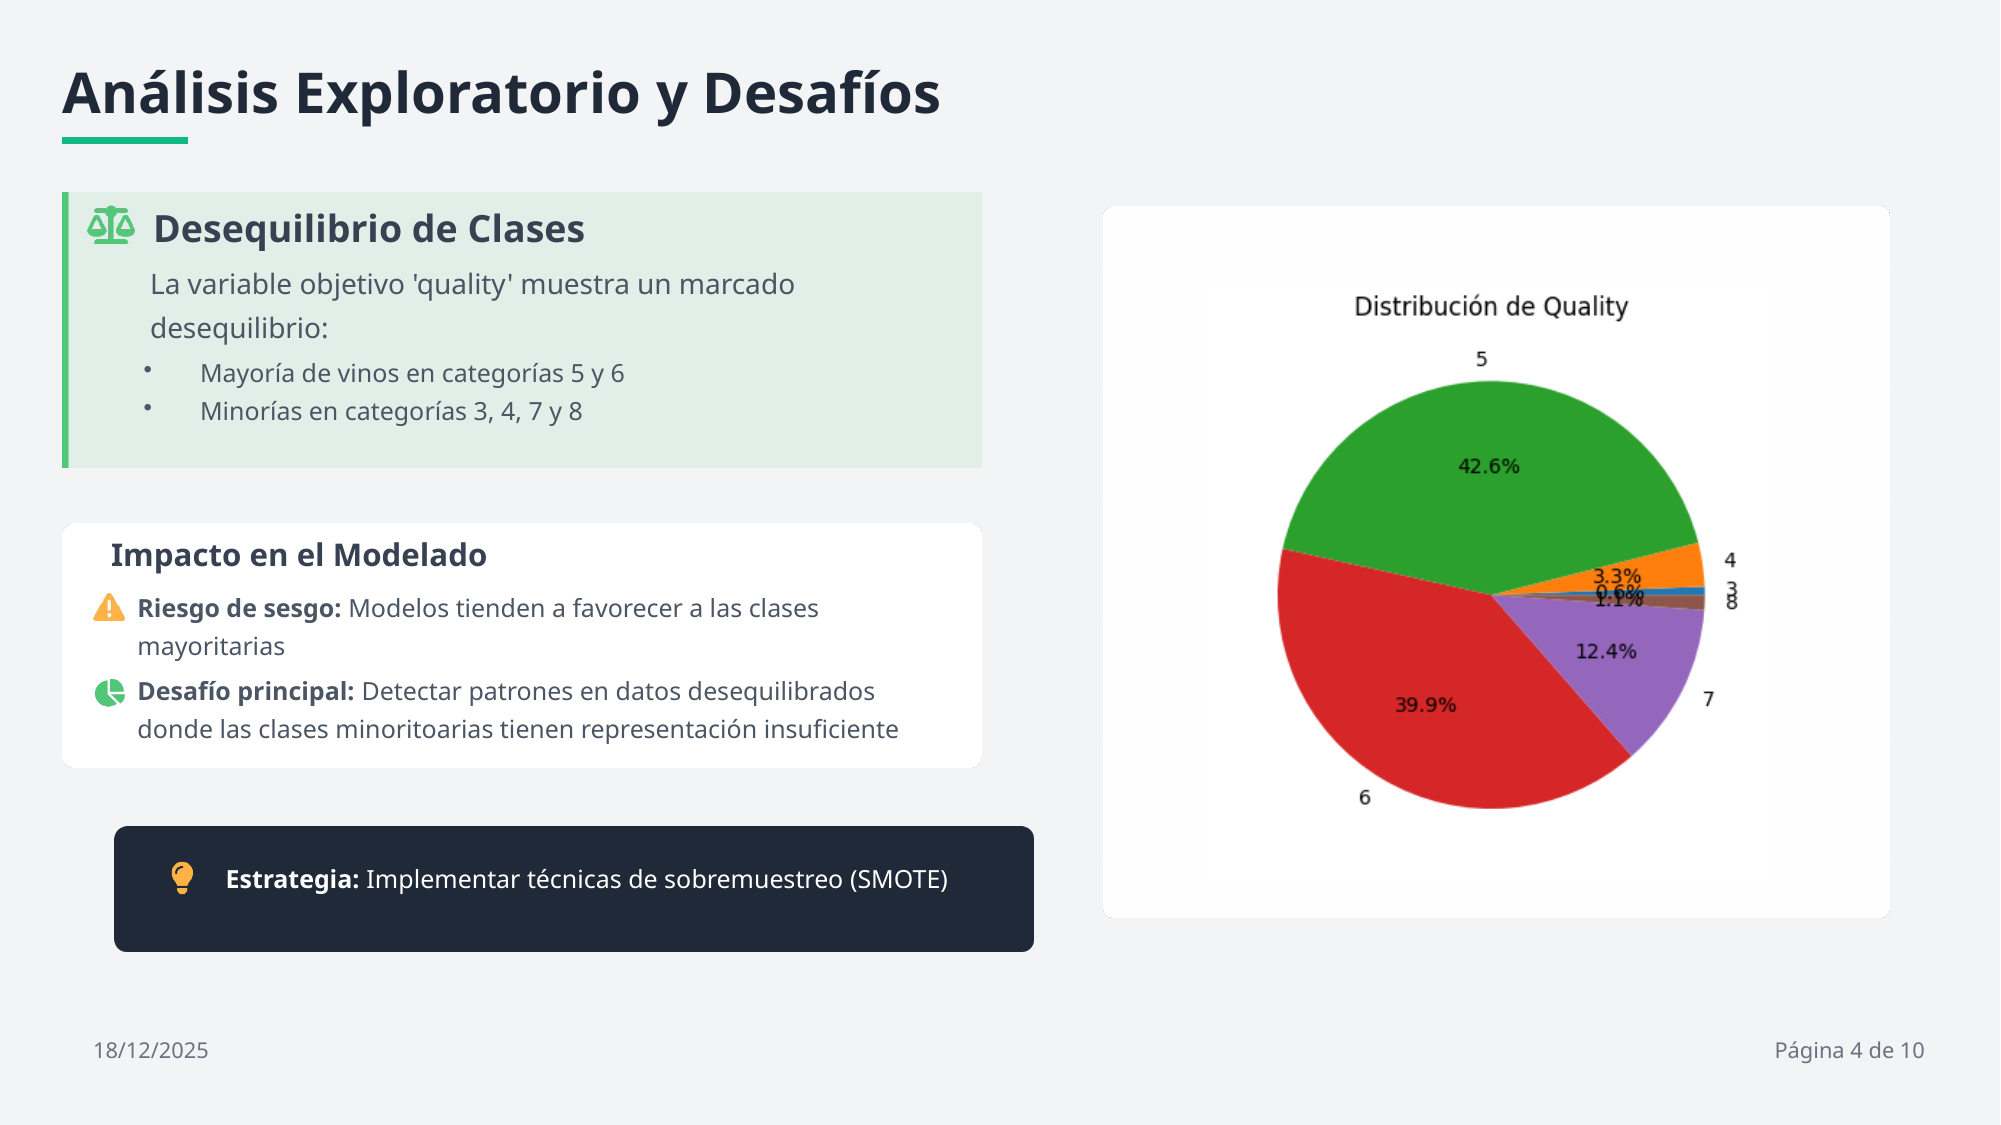

Análisis Exploratorio y Desafíos
Desequilibrio de Clases
La variable objetivo 'quality' muestra un marcado desequilibrio:
Mayoría de vinos en categorías 5 y 6
Minorías en categorías 3, 4, 7 y 8
Impacto en el Modelado
Riesgo de sesgo: Modelos tienden a favorecer a las clases mayoritarias
Desafío principal: Detectar patrones en datos desequilibrados donde las clases minoritoarias tienen representación insuficiente
Estrategia: Implementar técnicas de sobremuestreo (SMOTE)
 18/12/2025
Página 4 de 10